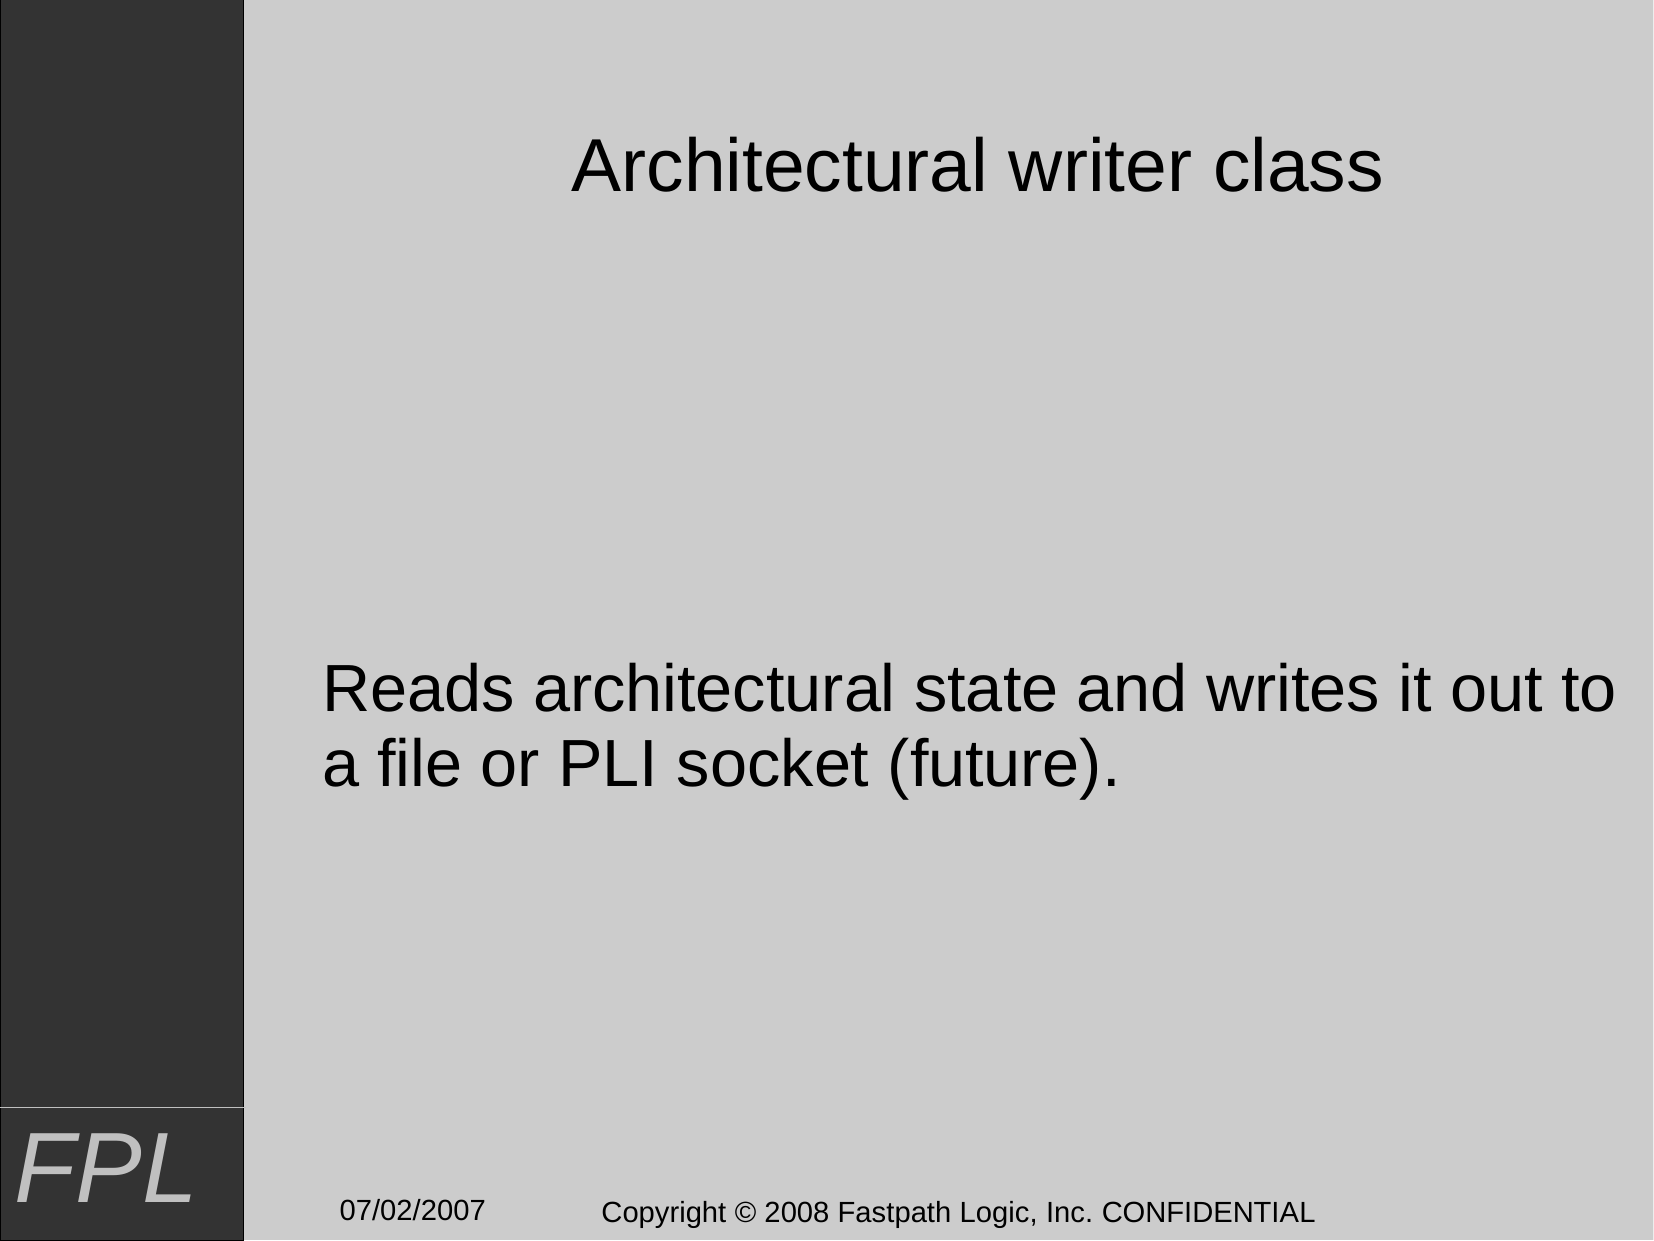

# Architectural writer class
Reads architectural state and writes it out to a file or PLI socket (future).
07/02/2007
© 2007 FASTPATH LOGIC INC.